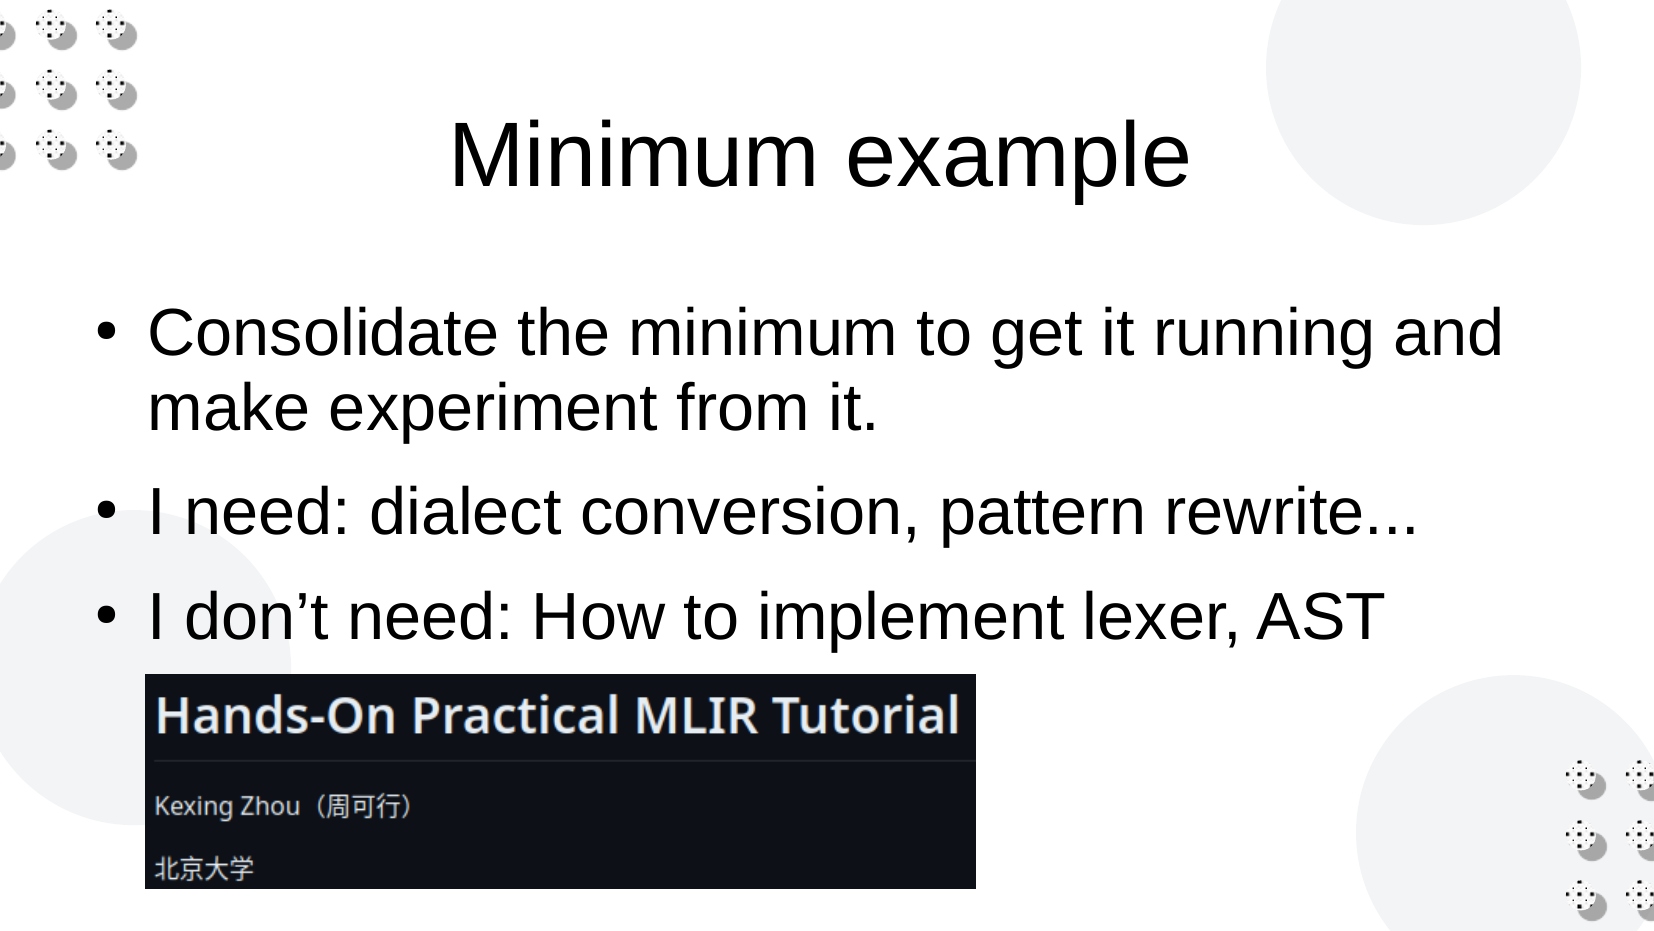

# Minimum example
Consolidate the minimum to get it running and make experiment from it.
I need: dialect conversion, pattern rewrite...
I don’t need: How to implement lexer, AST